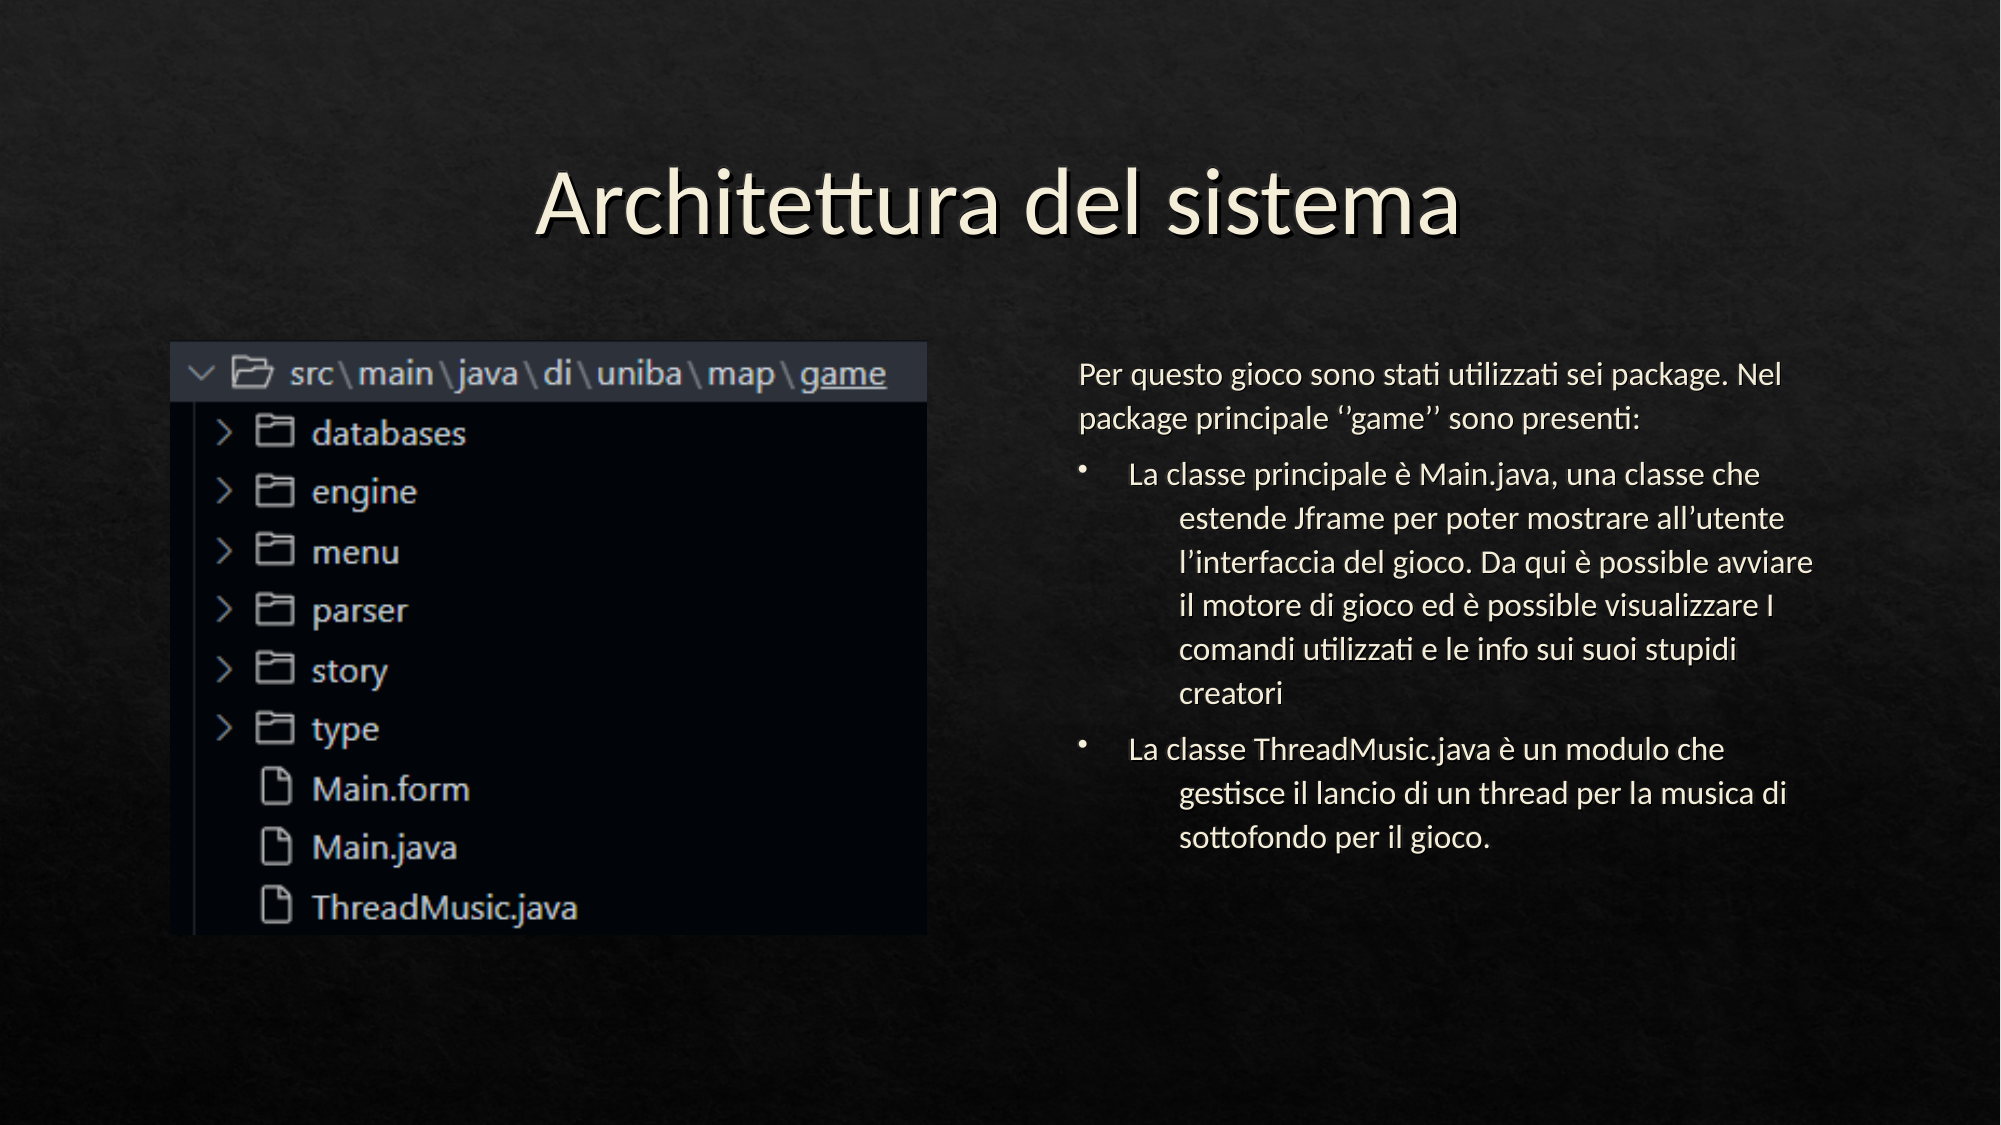

# Architettura del sistema
Per questo gioco sono stati utilizzati sei package. Nel package principale ‘’game’’ sono presenti:
La classe principale è Main.java, una classe che estende Jframe per poter mostrare all’utente l’interfaccia del gioco. Da qui è possible avviare il motore di gioco ed è possible visualizzare I comandi utilizzati e le info sui suoi stupidi creatori
La classe ThreadMusic.java è un modulo che gestisce il lancio di un thread per la musica di sottofondo per il gioco.